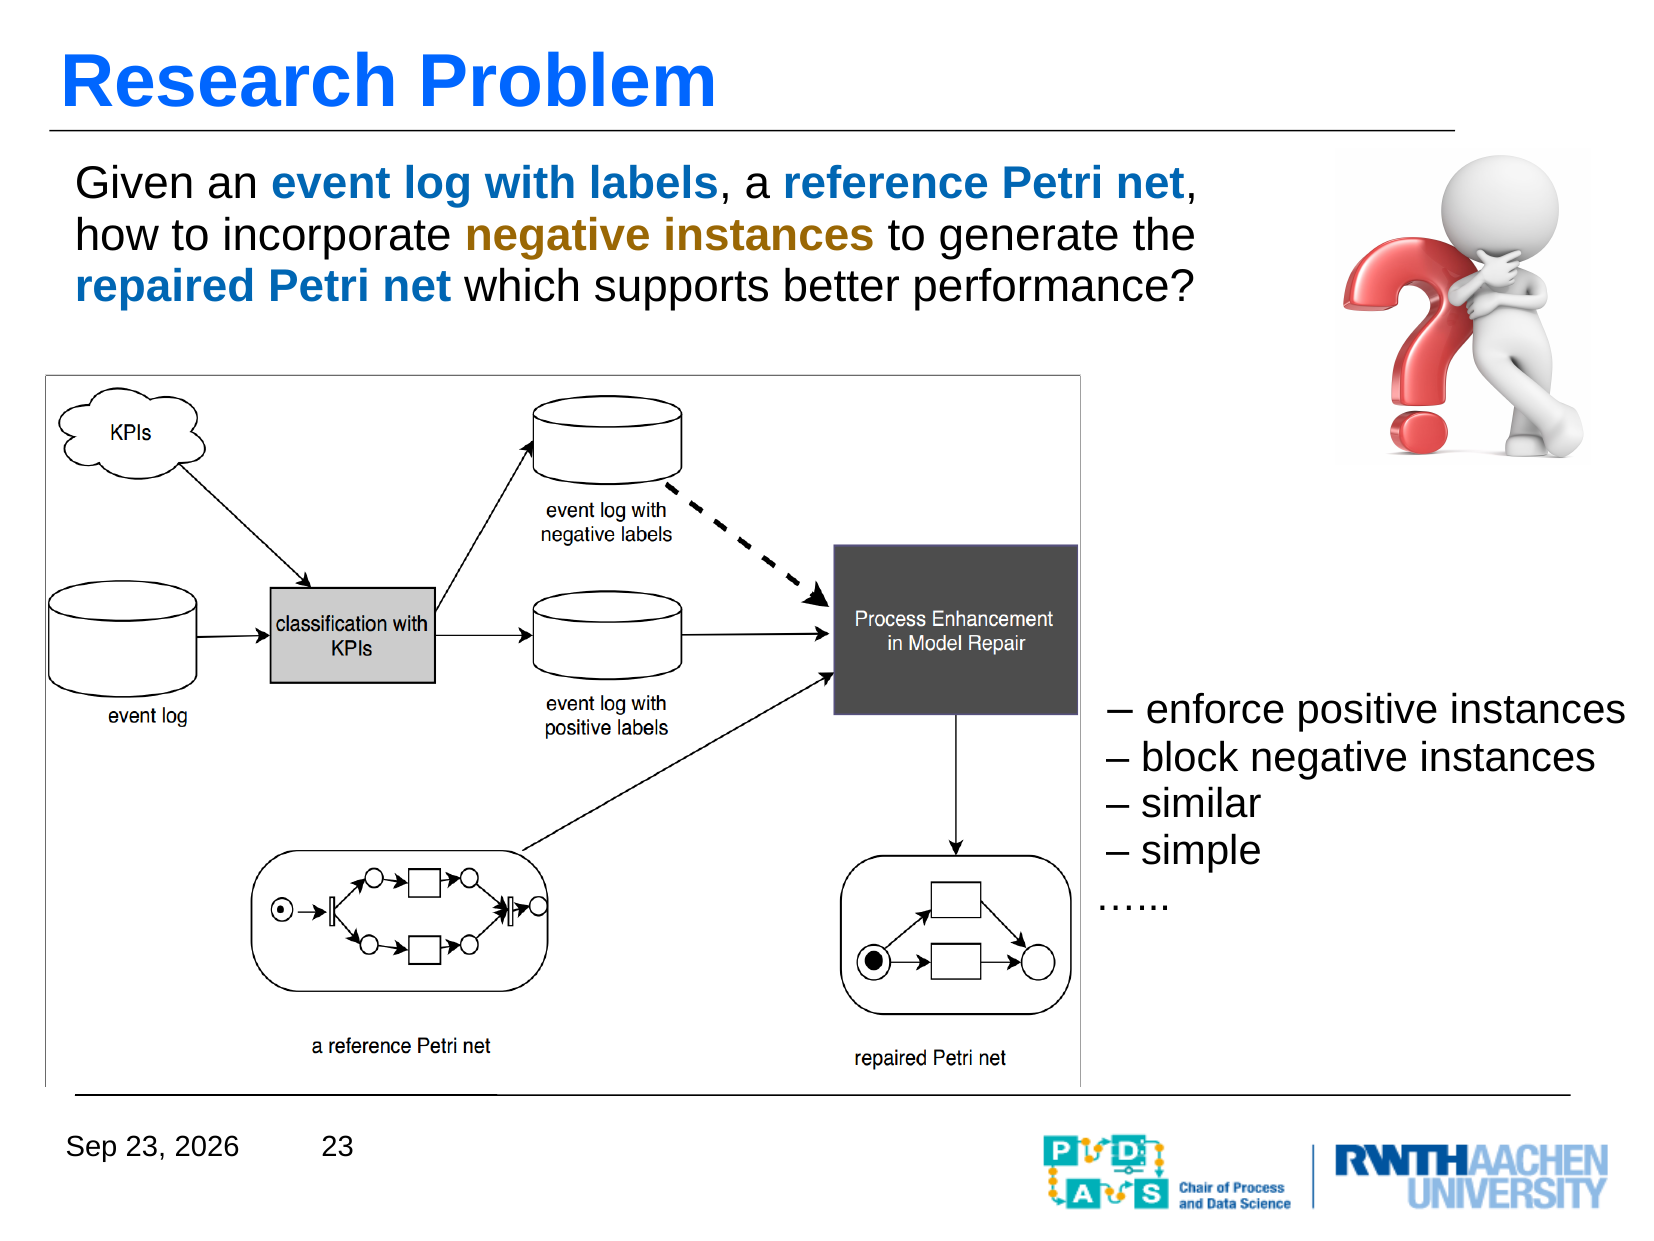

# Research Problem
Given an event log with labels, a reference Petri net, how to incorporate negative instances to generate the repaired Petri net which supports better performance?
 – enforce positive instances
 – block negative instances
 – similar
 – simple
…...